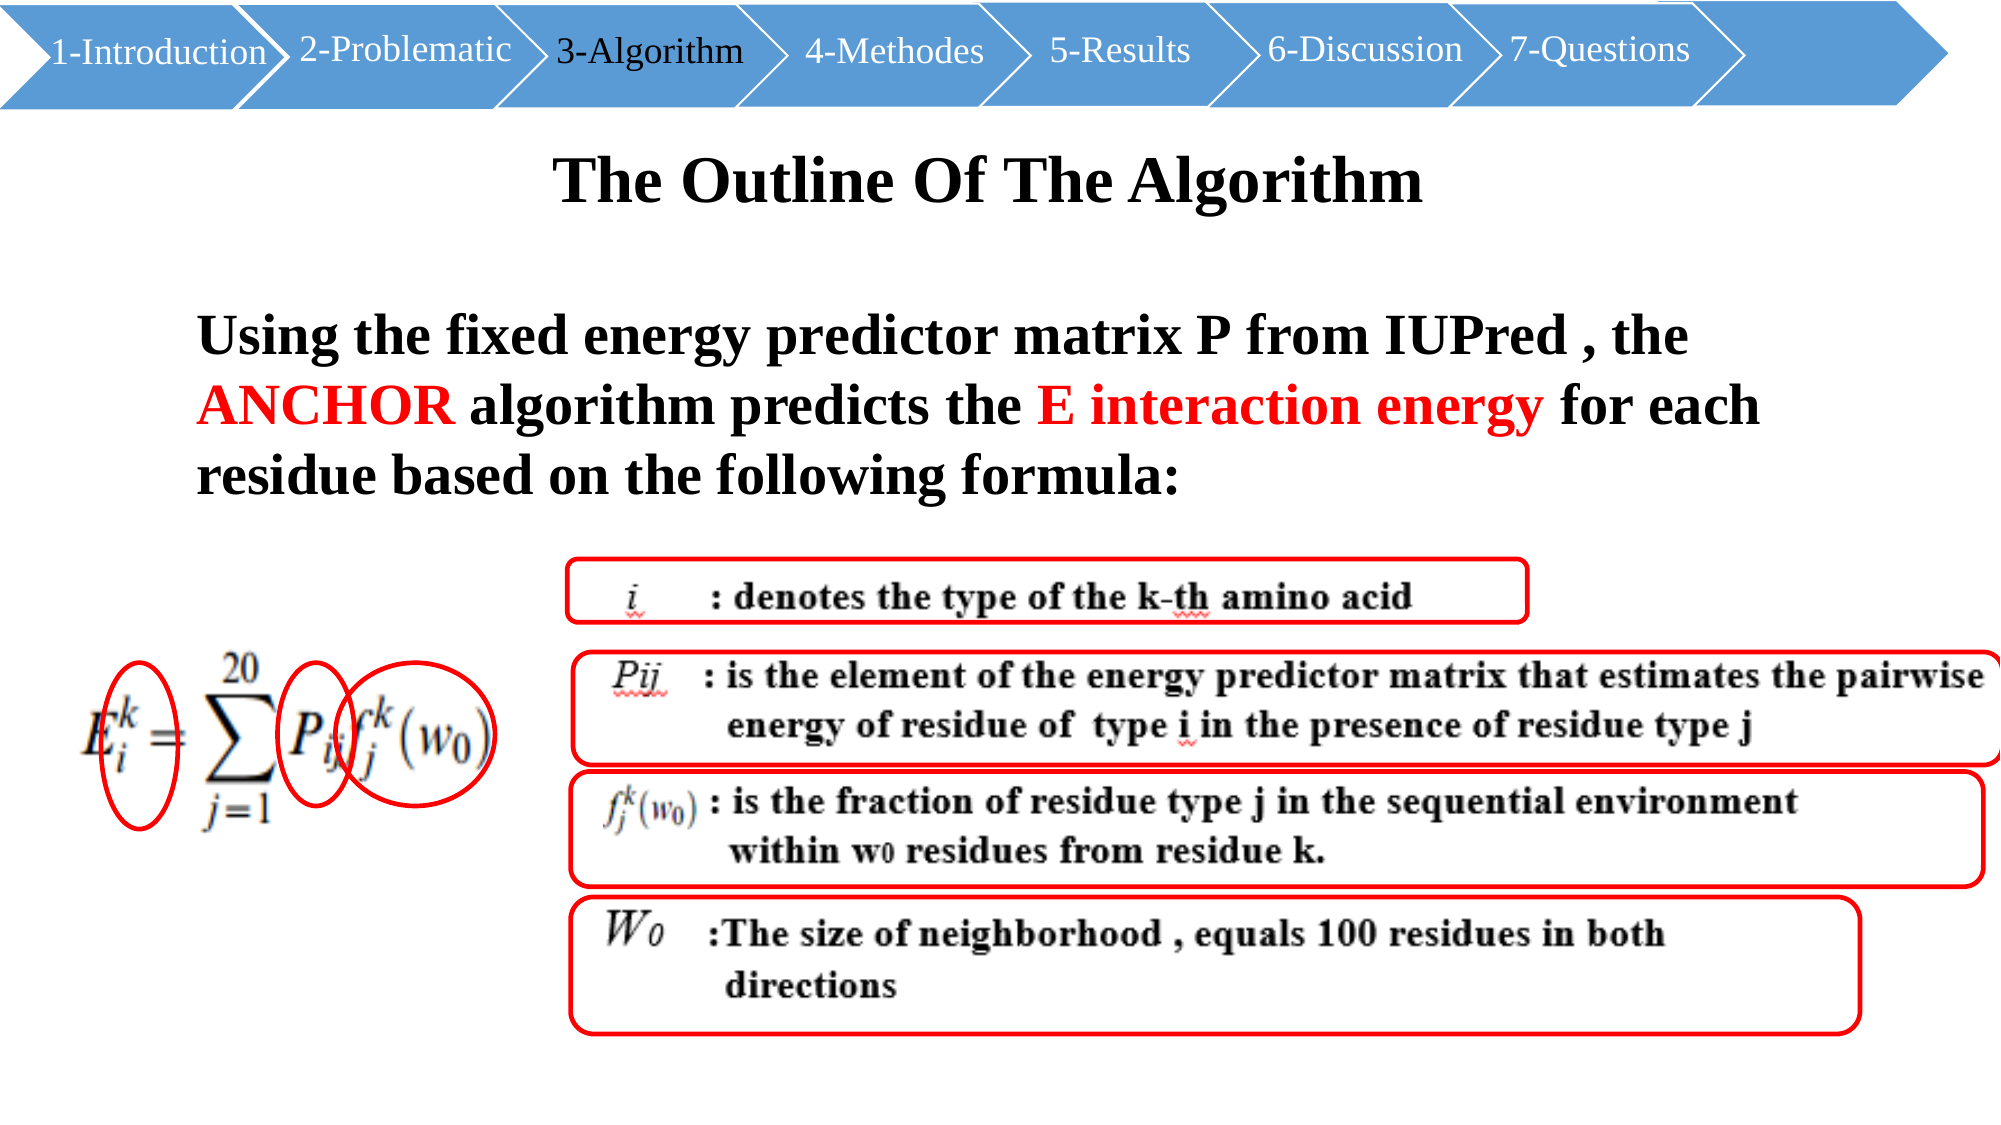

6-Discussion
7-Questions
2-Problematic
5-Results
3-Algorithm
4-Methodes
1-Introduction
The Outline Of The Algorithm
Using the fixed energy predictor matrix P from IUPred , the ANCHOR algorithm predicts the E interaction energy for each residue based on the following formula: